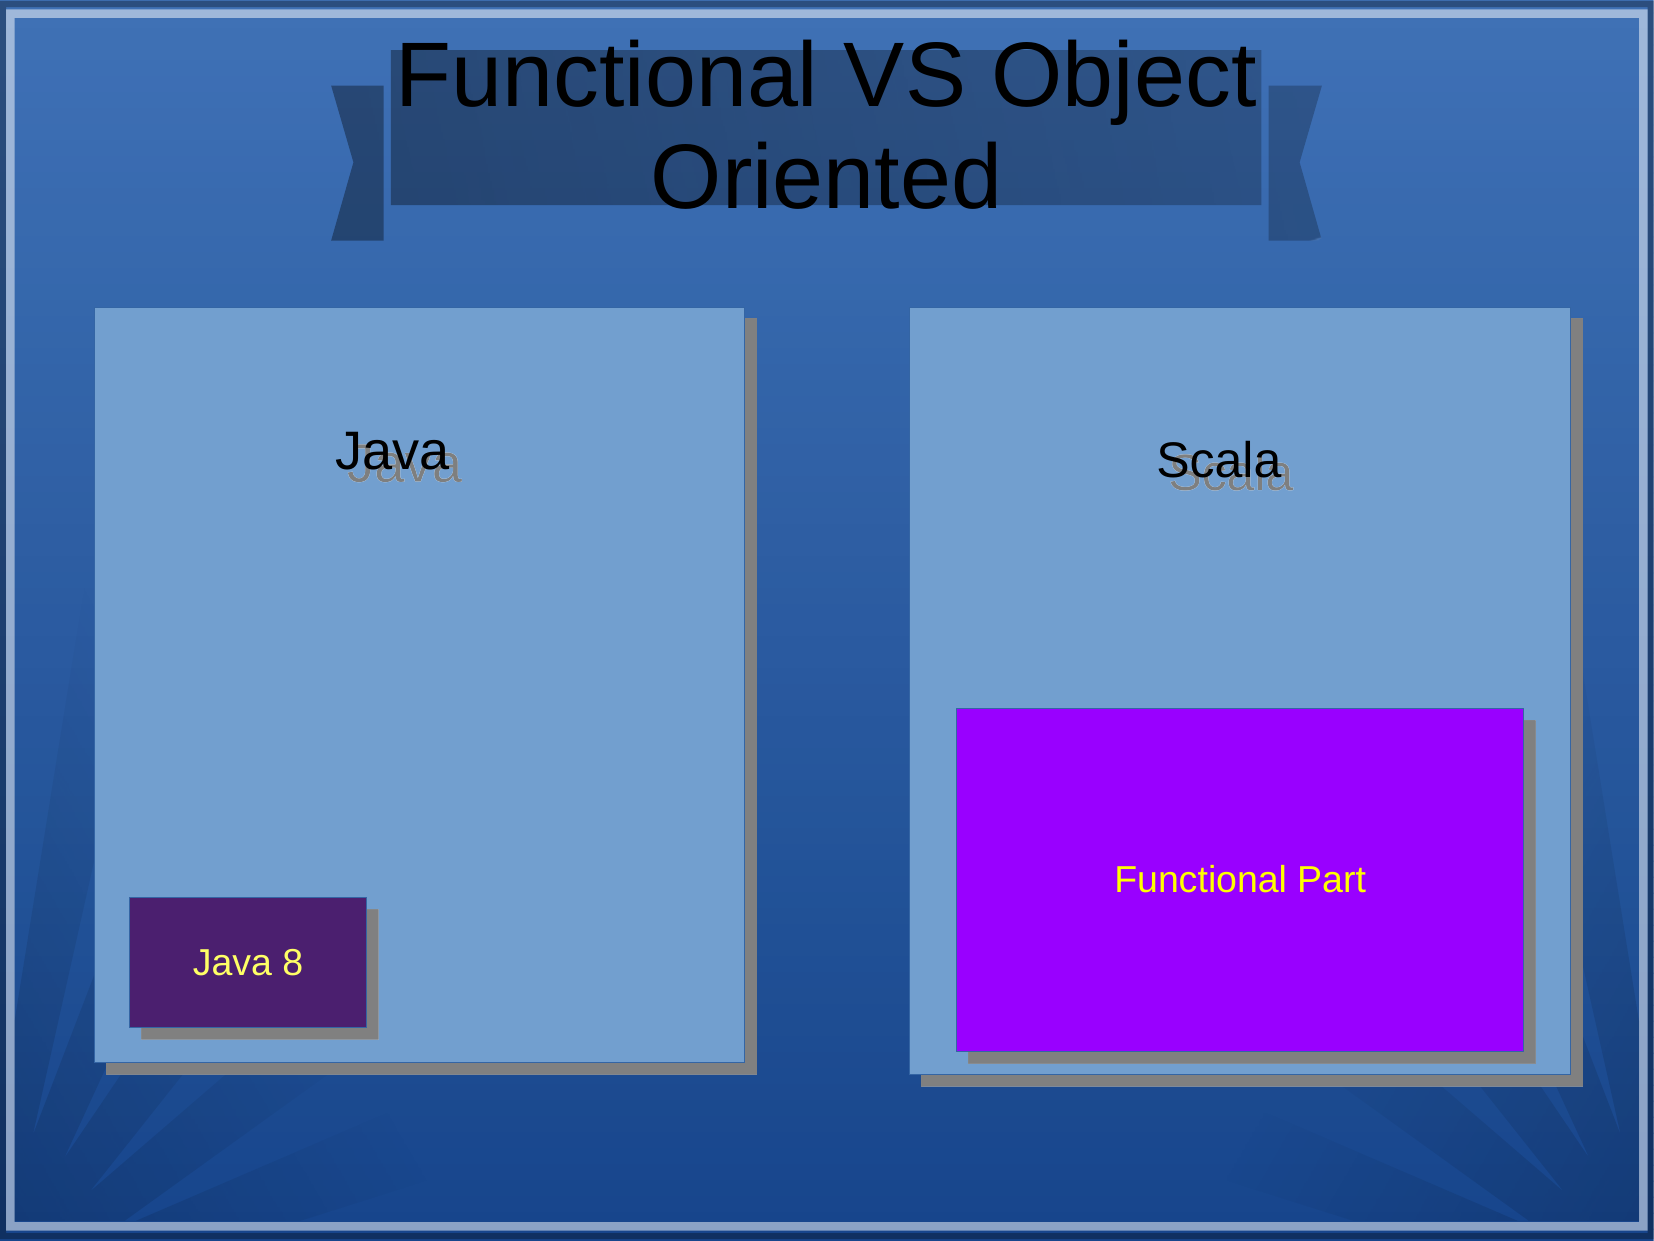

# Functional VS Object Oriented
 Java
 Scala
Functional Part
Java 8